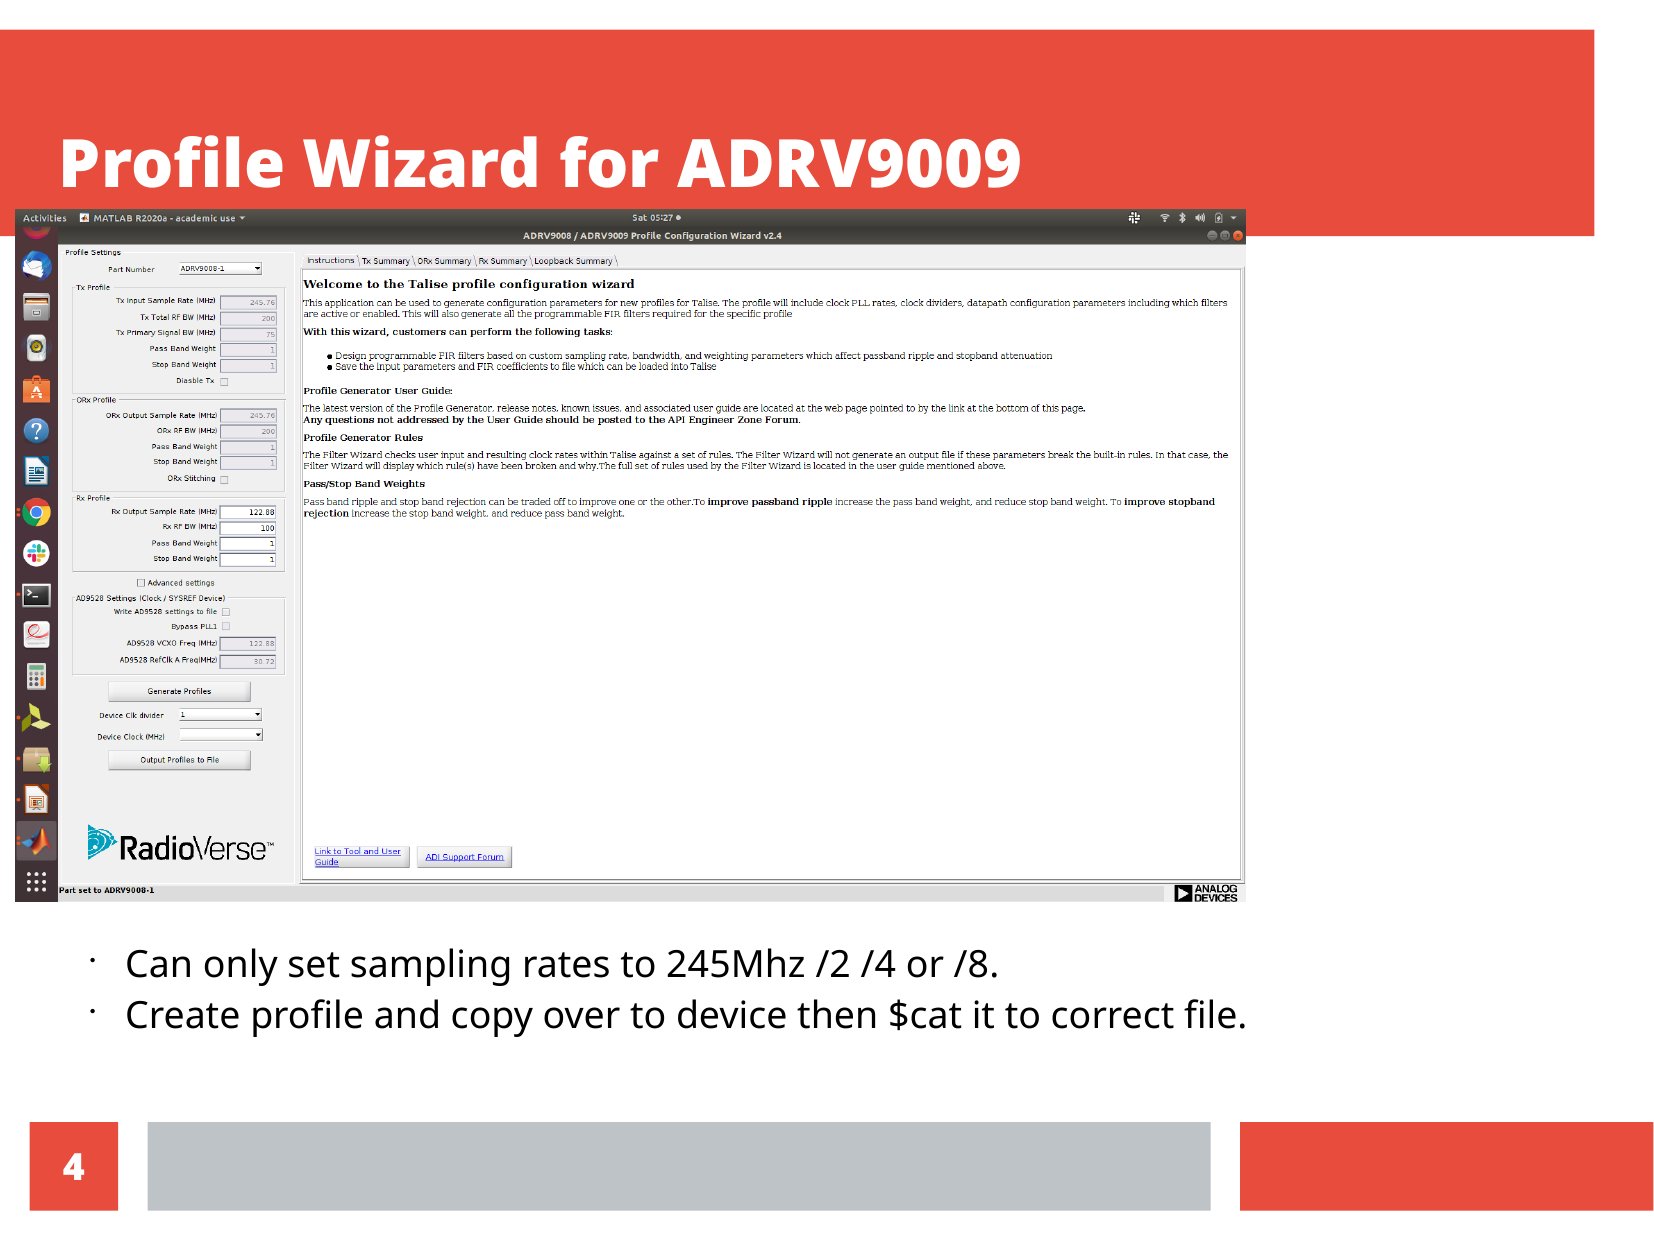

# Profile Wizard for ADRV9009
Can only set sampling rates to 245Mhz /2 /4 or /8.
Create profile and copy over to device then $cat it to correct file.
4